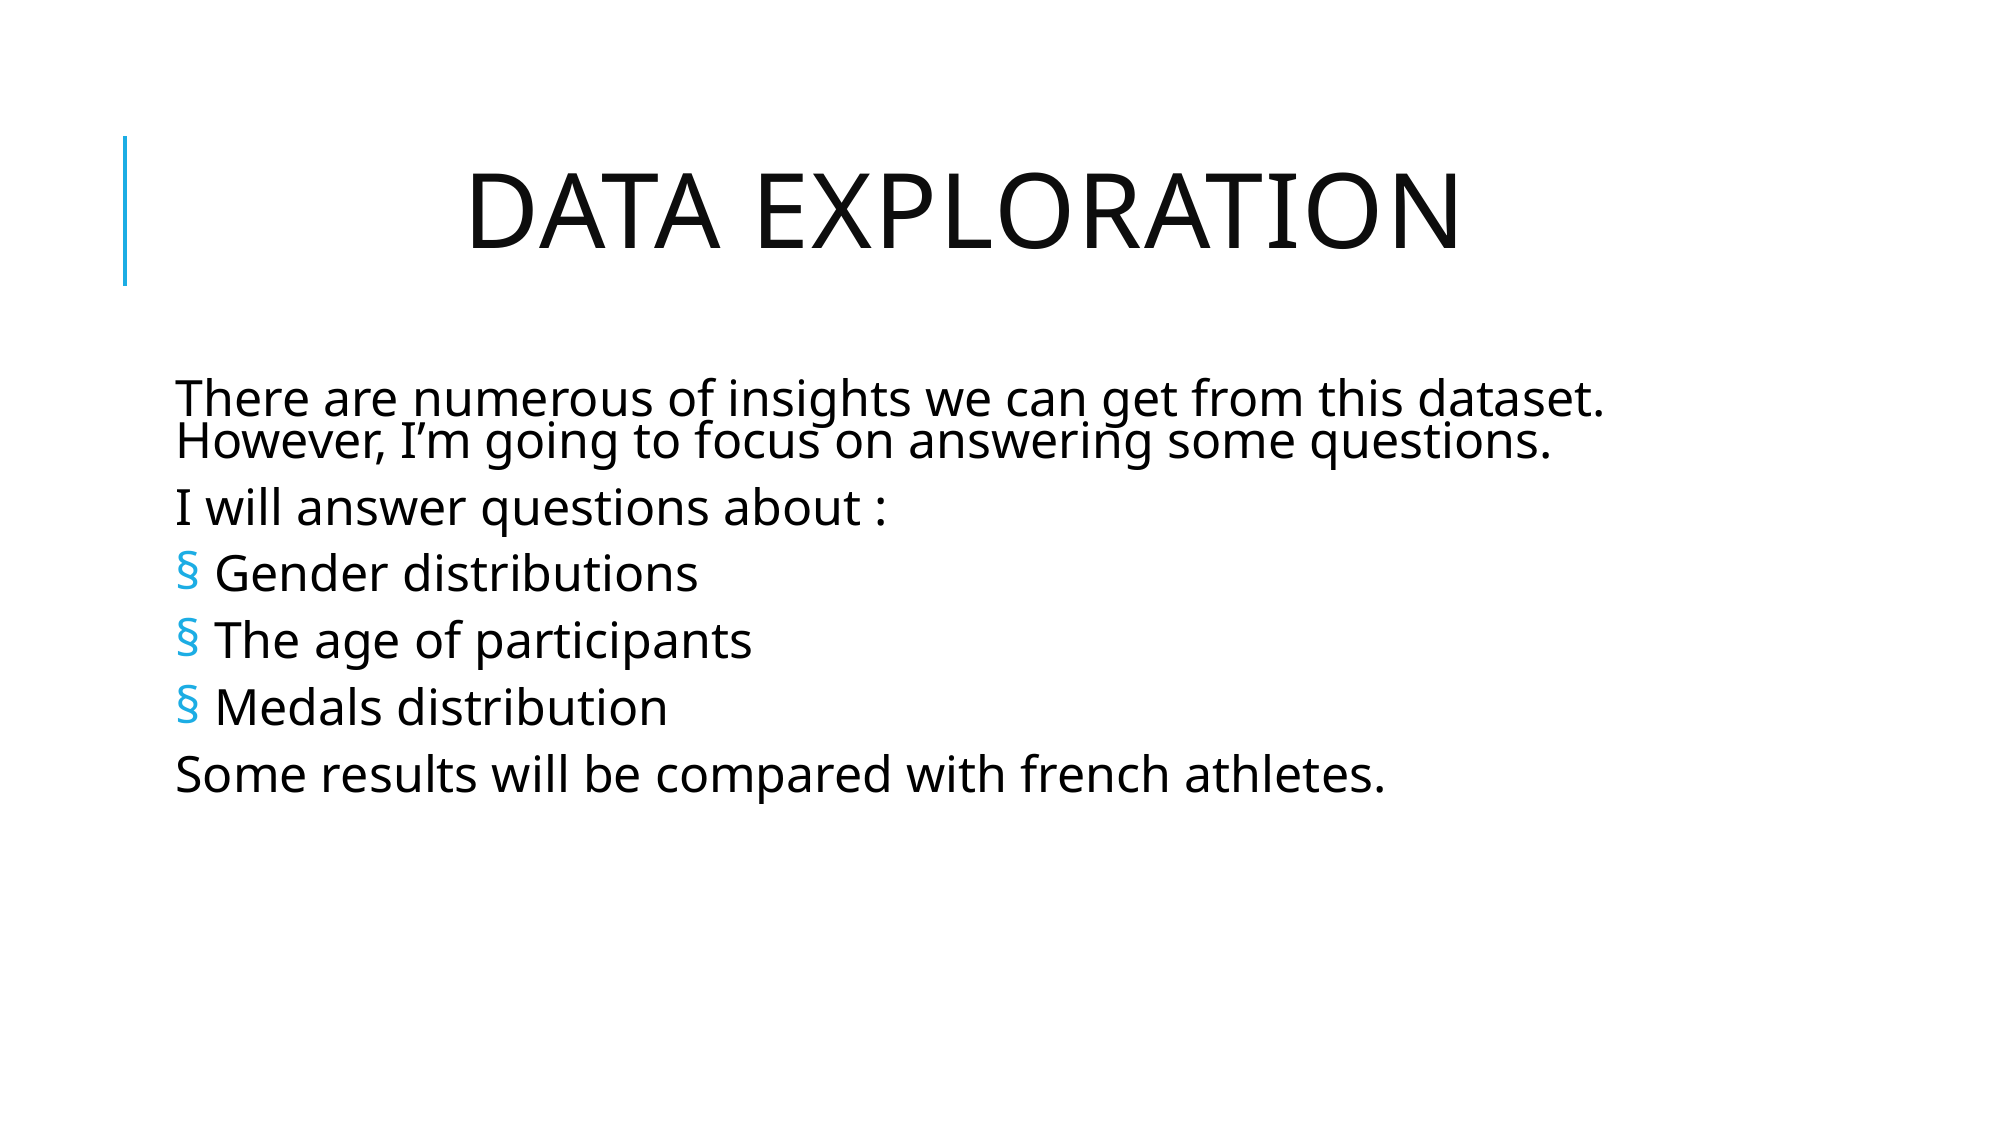

# Data exploration
There are numerous of insights we can get from this dataset. However, I’m going to focus on answering some questions.
I will answer questions about :
 Gender distributions
 The age of participants
 Medals distribution
Some results will be compared with french athletes.